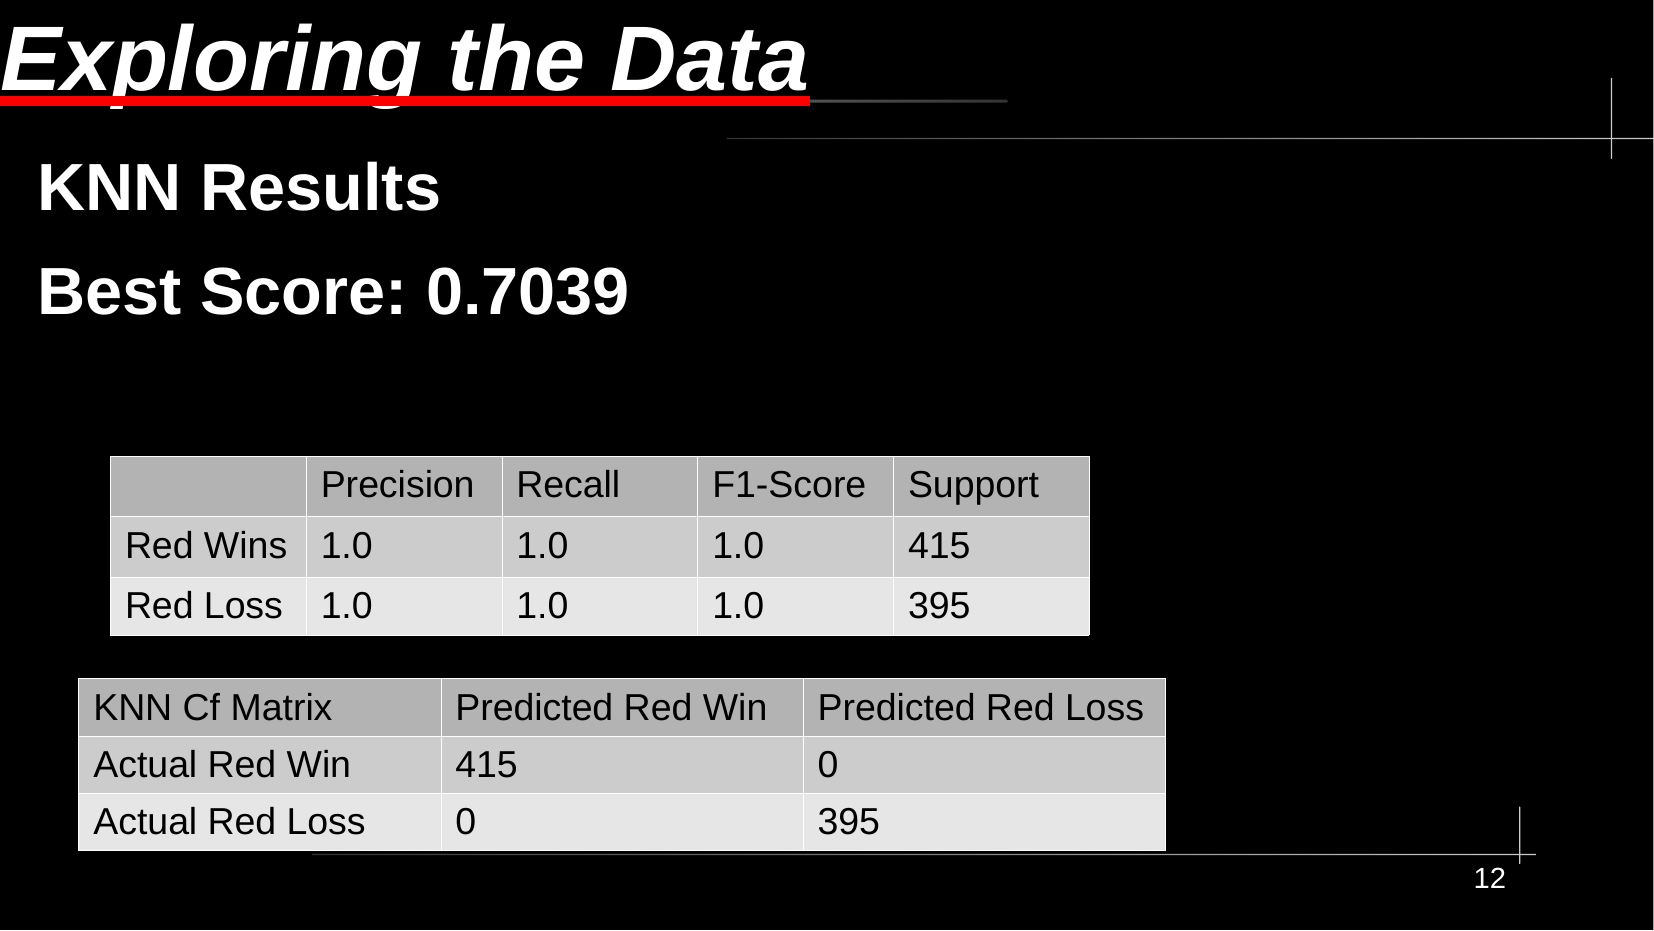

# Exploring the Data
KNN Results
Best Score: 0.7039
| | Precision | Recall | F1-Score | Support |
| --- | --- | --- | --- | --- |
| Red Wins | 1.0 | 1.0 | 1.0 | 415 |
| Red Loss | 1.0 | 1.0 | 1.0 | 395 |
| KNN Cf Matrix | Predicted Red Win | Predicted Red Loss |
| --- | --- | --- |
| Actual Red Win | 415 | 0 |
| Actual Red Loss | 0 | 395 |
12